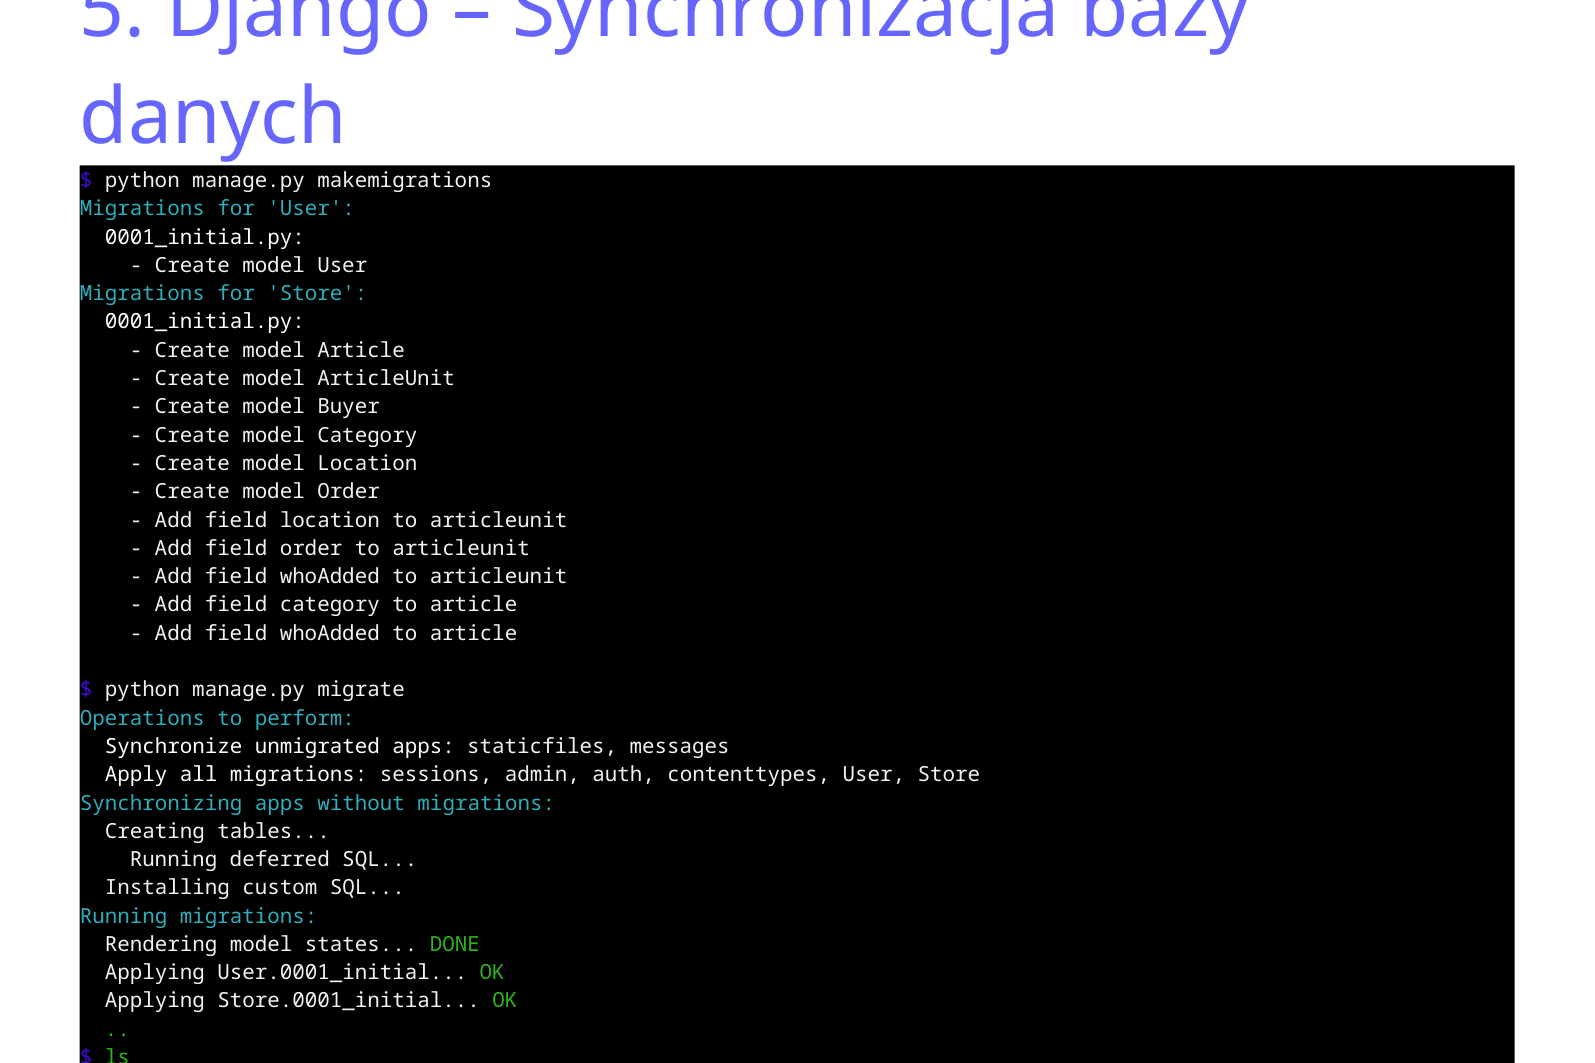

# 5. Django – Synchronizacja bazy danych
$ python manage.py makemigrations
Migrations for 'User':
 0001_initial.py:
 - Create model User
Migrations for 'Store':
 0001_initial.py:
 - Create model Article
 - Create model ArticleUnit
 - Create model Buyer
 - Create model Category
 - Create model Location
 - Create model Order
 - Add field location to articleunit
 - Add field order to articleunit
 - Add field whoAdded to articleunit
 - Add field category to article
 - Add field whoAdded to article
$ python manage.py migrate
Operations to perform:
 Synchronize unmigrated apps: staticfiles, messages
 Apply all migrations: sessions, admin, auth, contenttypes, User, Store
Synchronizing apps without migrations:
 Creating tables...
 Running deferred SQL...
 Installing custom SQL...
Running migrations:
 Rendering model states... DONE
 Applying User.0001_initial... OK
 Applying Store.0001_initial... OK
 ..
$ ls
Docs Store User reinyzagam READ.me db.sqlite3 manage.py